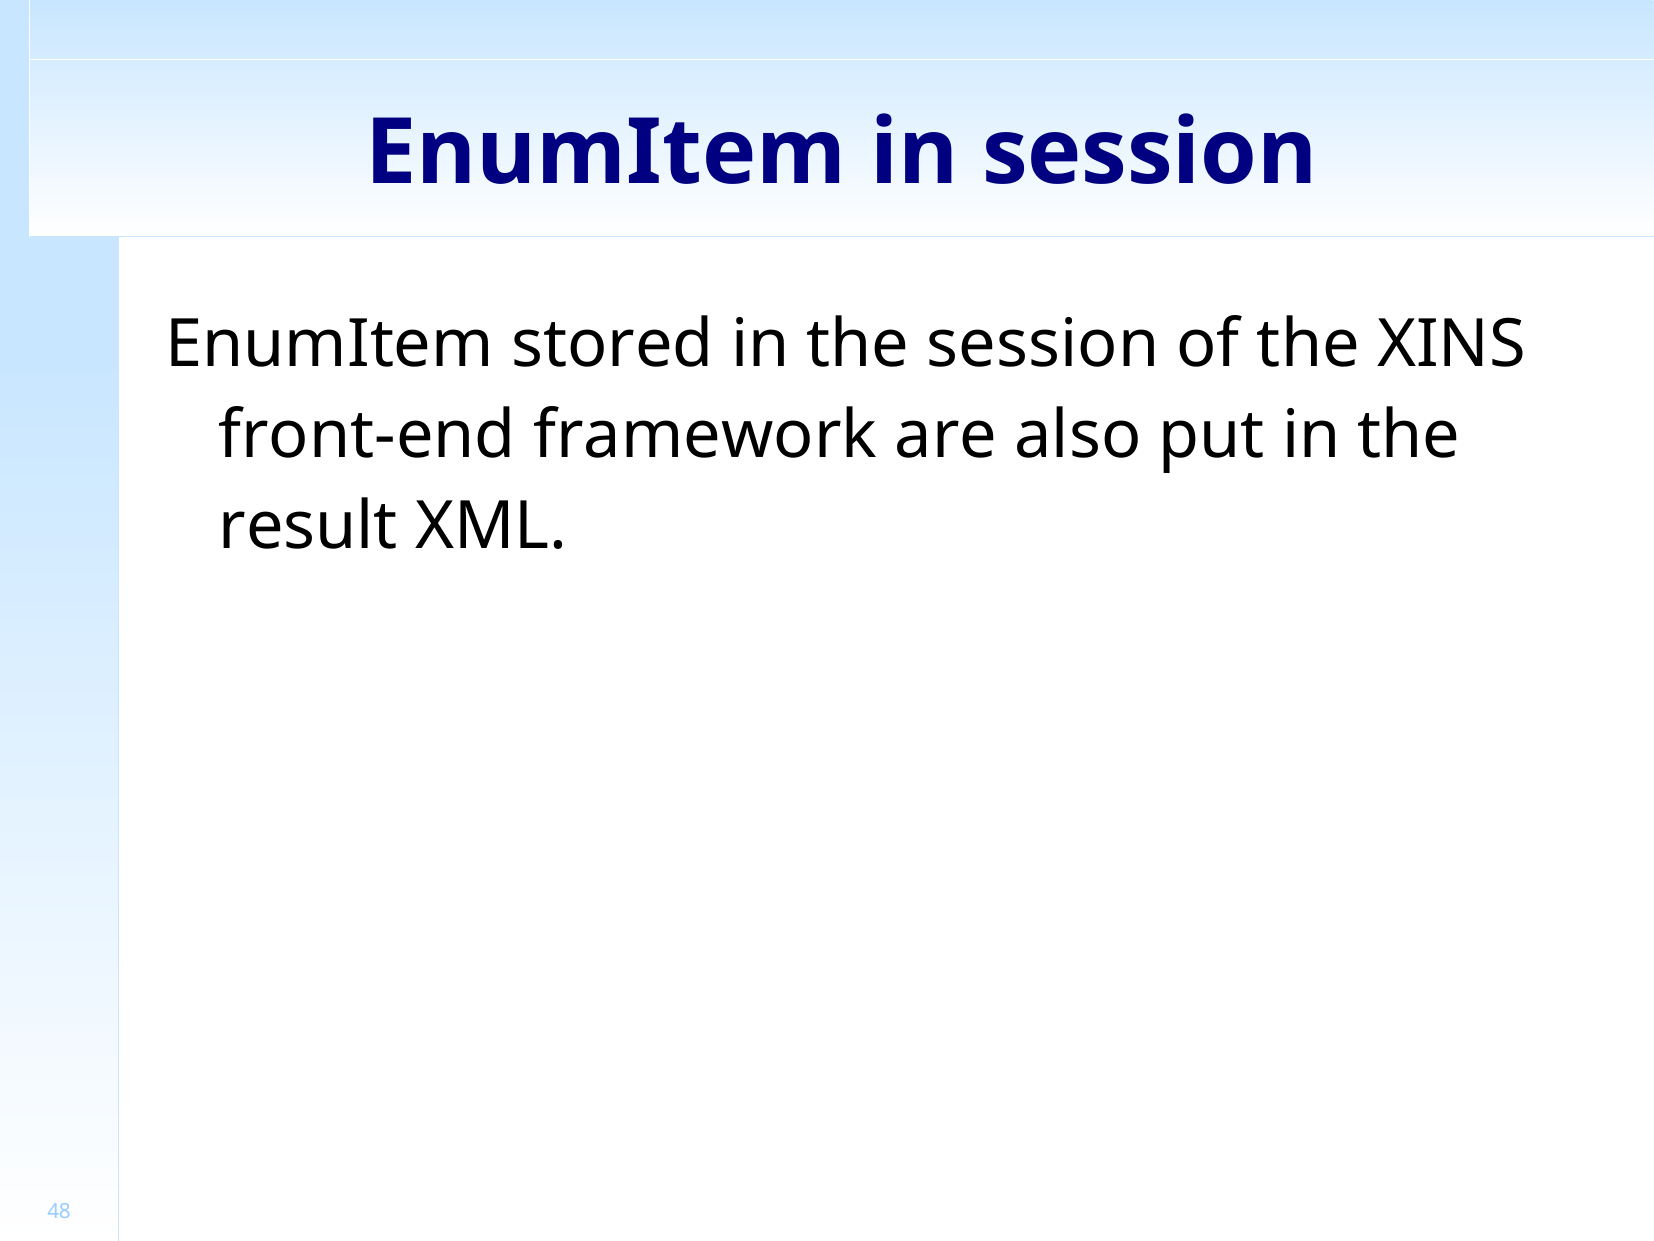

# EnumItem in session
EnumItem stored in the session of the XINS front-end framework are also put in the result XML.